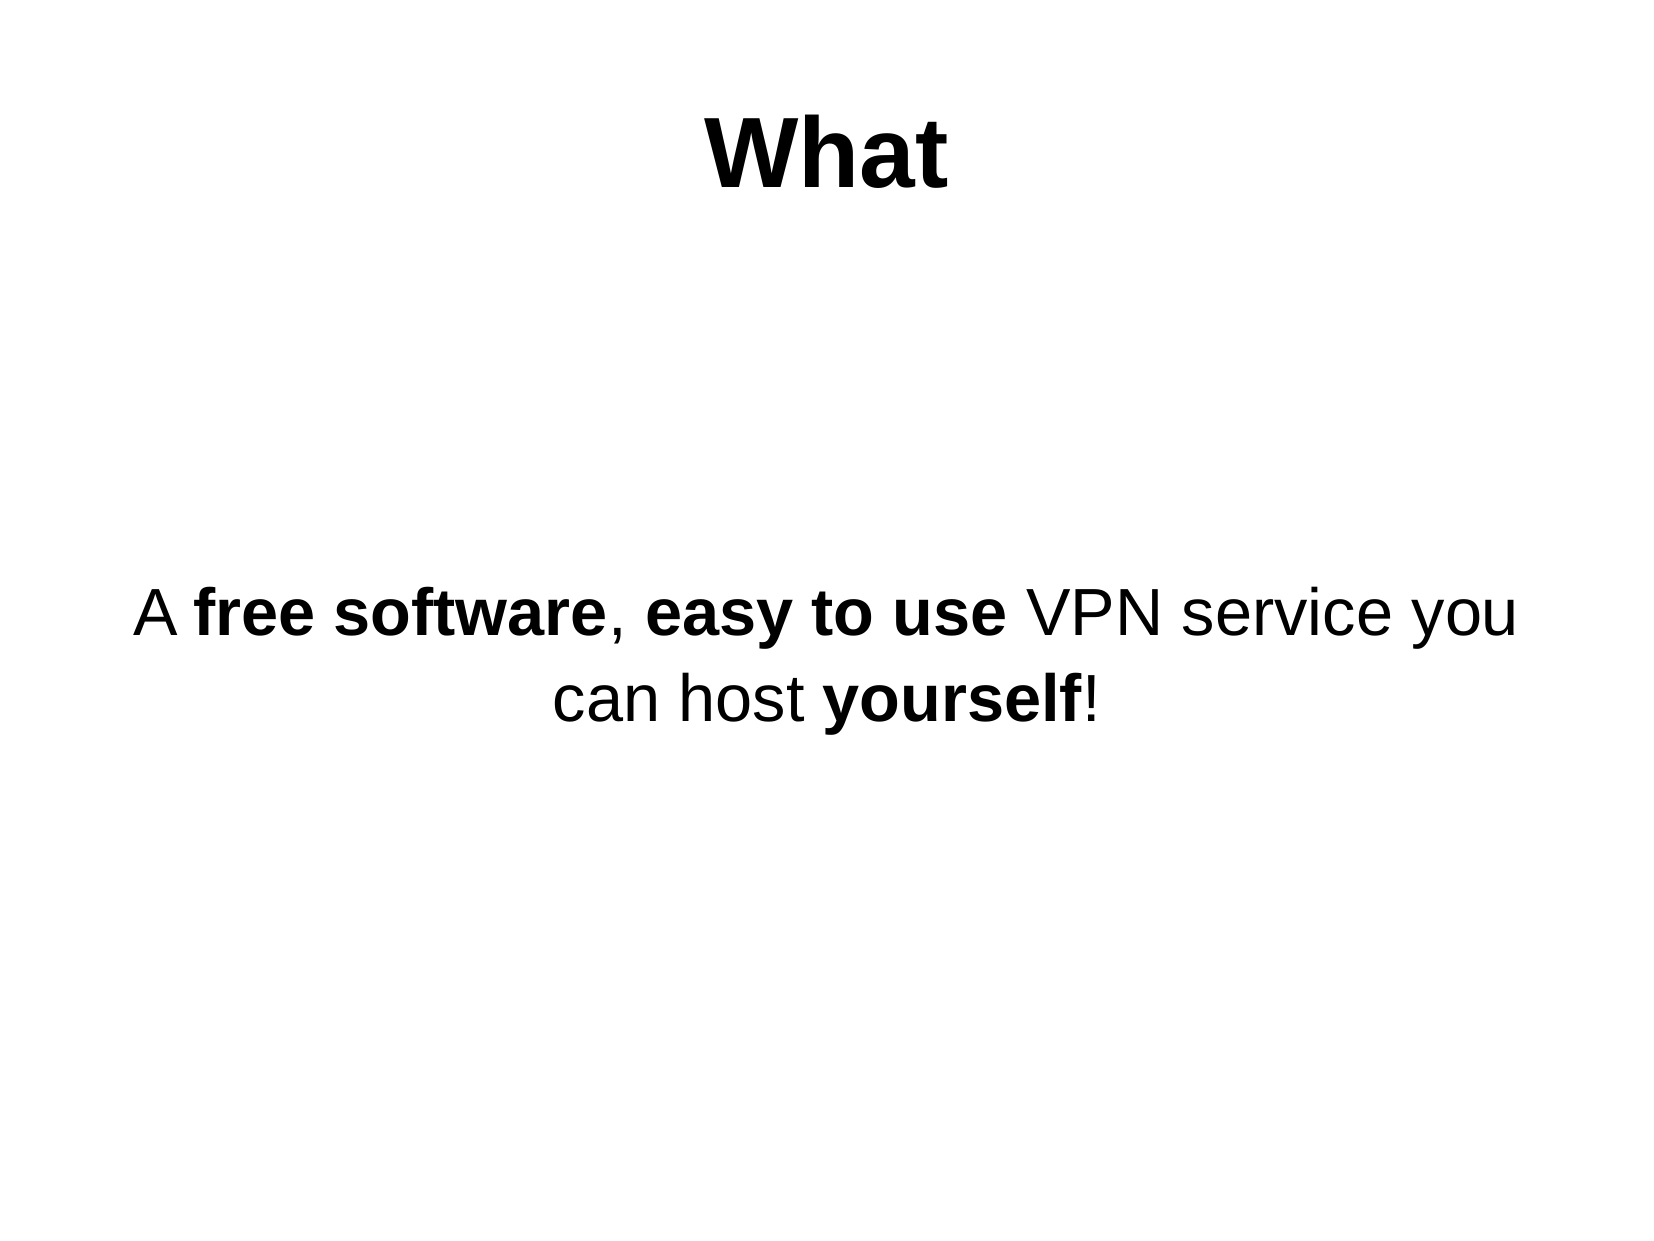

# What
A free software, easy to use VPN service you can host yourself!